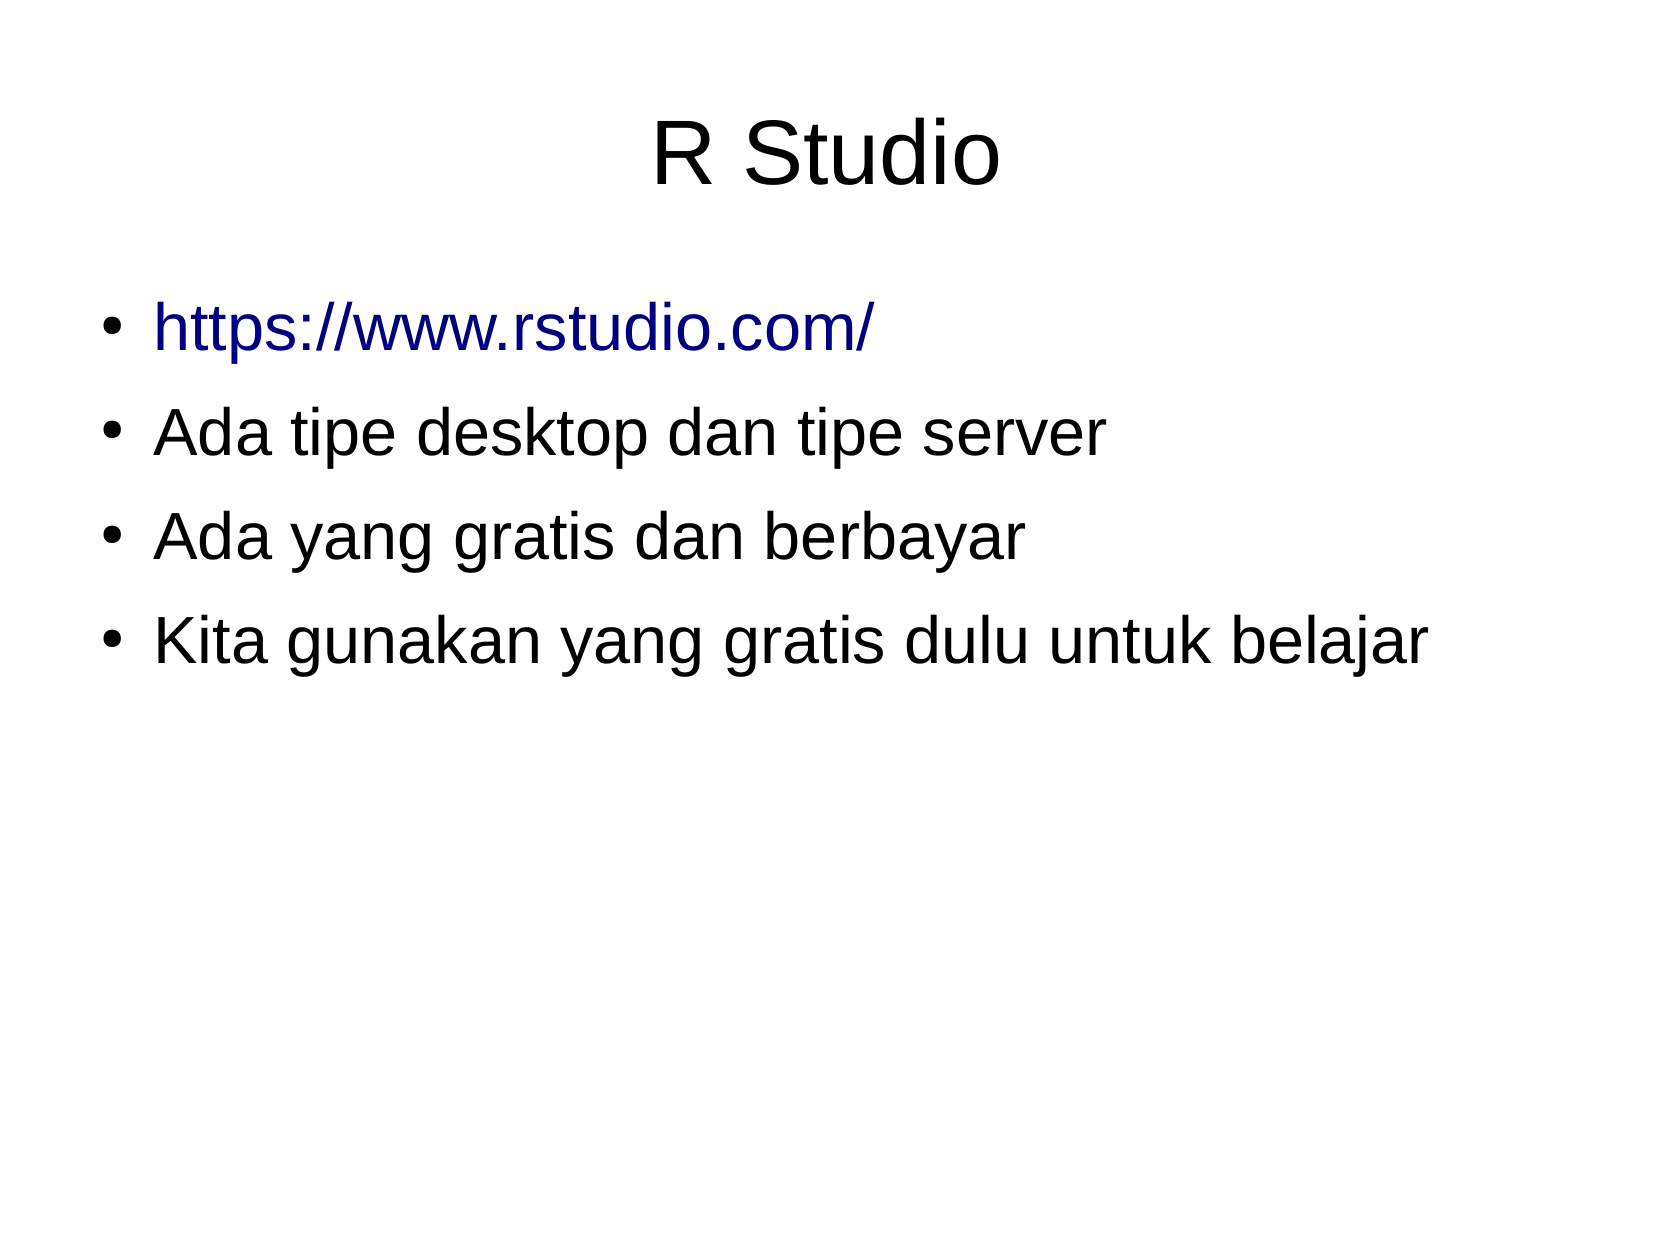

# R Studio
https://www.rstudio.com/
Ada tipe desktop dan tipe server
Ada yang gratis dan berbayar
Kita gunakan yang gratis dulu untuk belajar